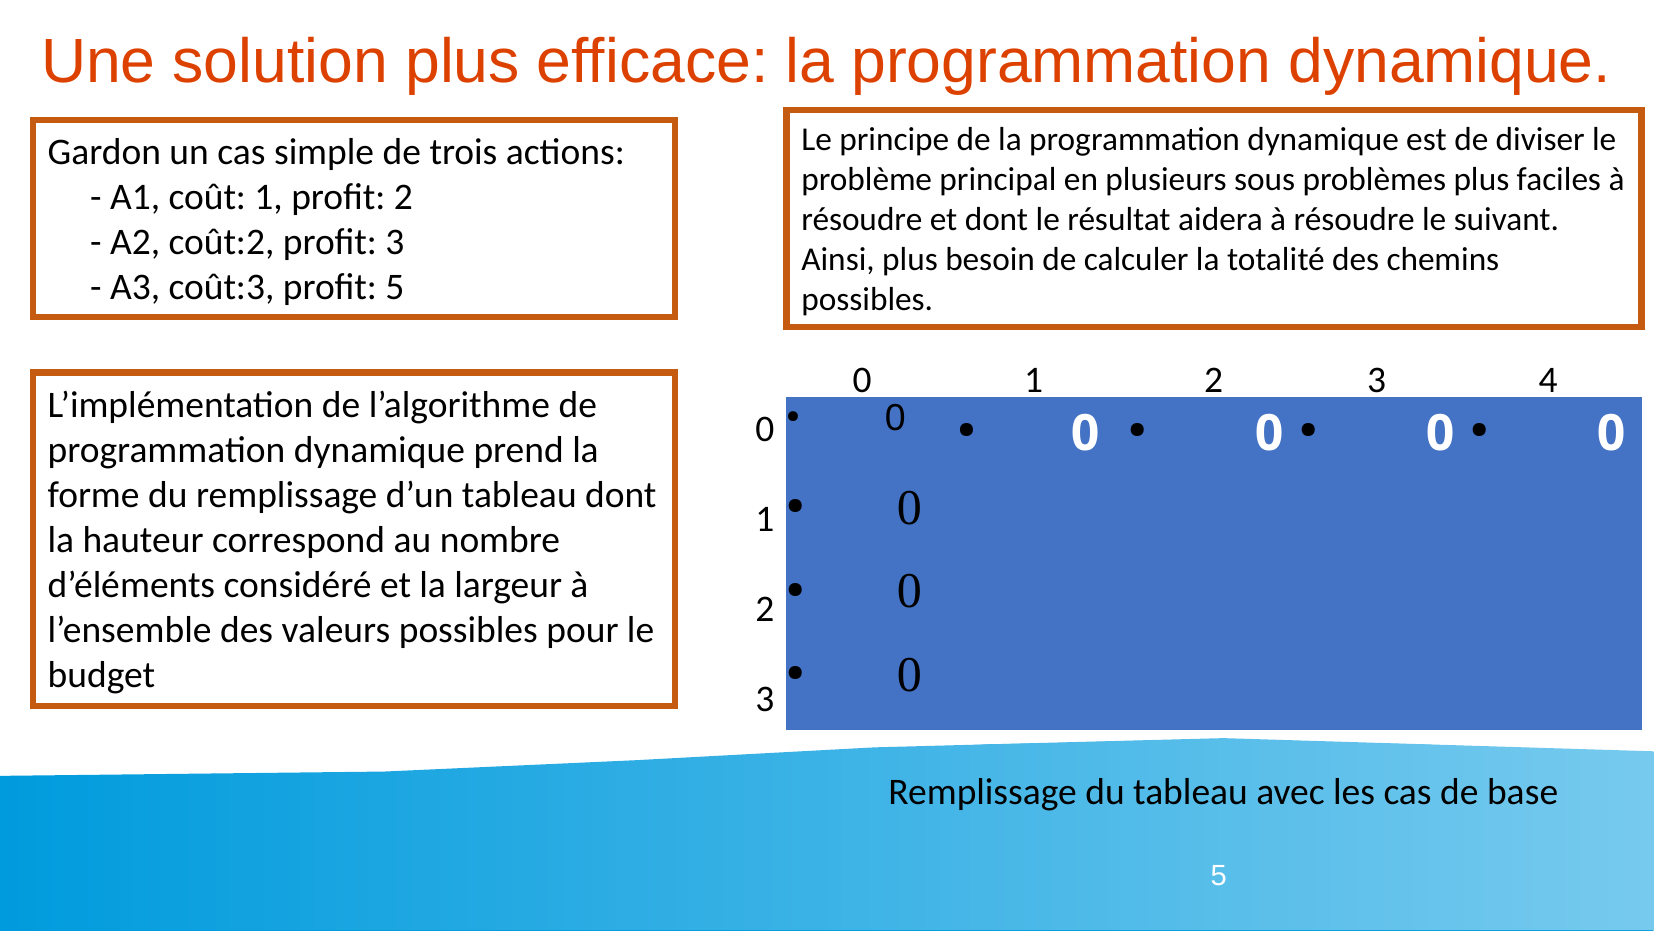

Une solution plus efficace: la programmation dynamique.
Le principe de la programmation dynamique est de diviser le problème principal en plusieurs sous problèmes plus faciles à résoudre et dont le résultat aidera à résoudre le suivant. Ainsi, plus besoin de calculer la totalité des chemins possibles.
Gardon un cas simple de trois actions:
 - A1, coût: 1, profit: 2
 - A2, coût:2, profit: 3
 - A3, coût:3, profit: 5
 0 1 2 3 4
L’implémentation de l’algorithme de programmation dynamique prend la forme du remplissage d’un tableau dont la hauteur correspond au nombre d’éléments considéré et la largeur à l’ensemble des valeurs possibles pour le budget
0
1
2
3
| 0 | 0 | 0 | 0 | 0 |
| --- | --- | --- | --- | --- |
| 0 | | | | |
| 0 | | | | |
| 0 | | | | |
Remplissage du tableau avec les cas de base